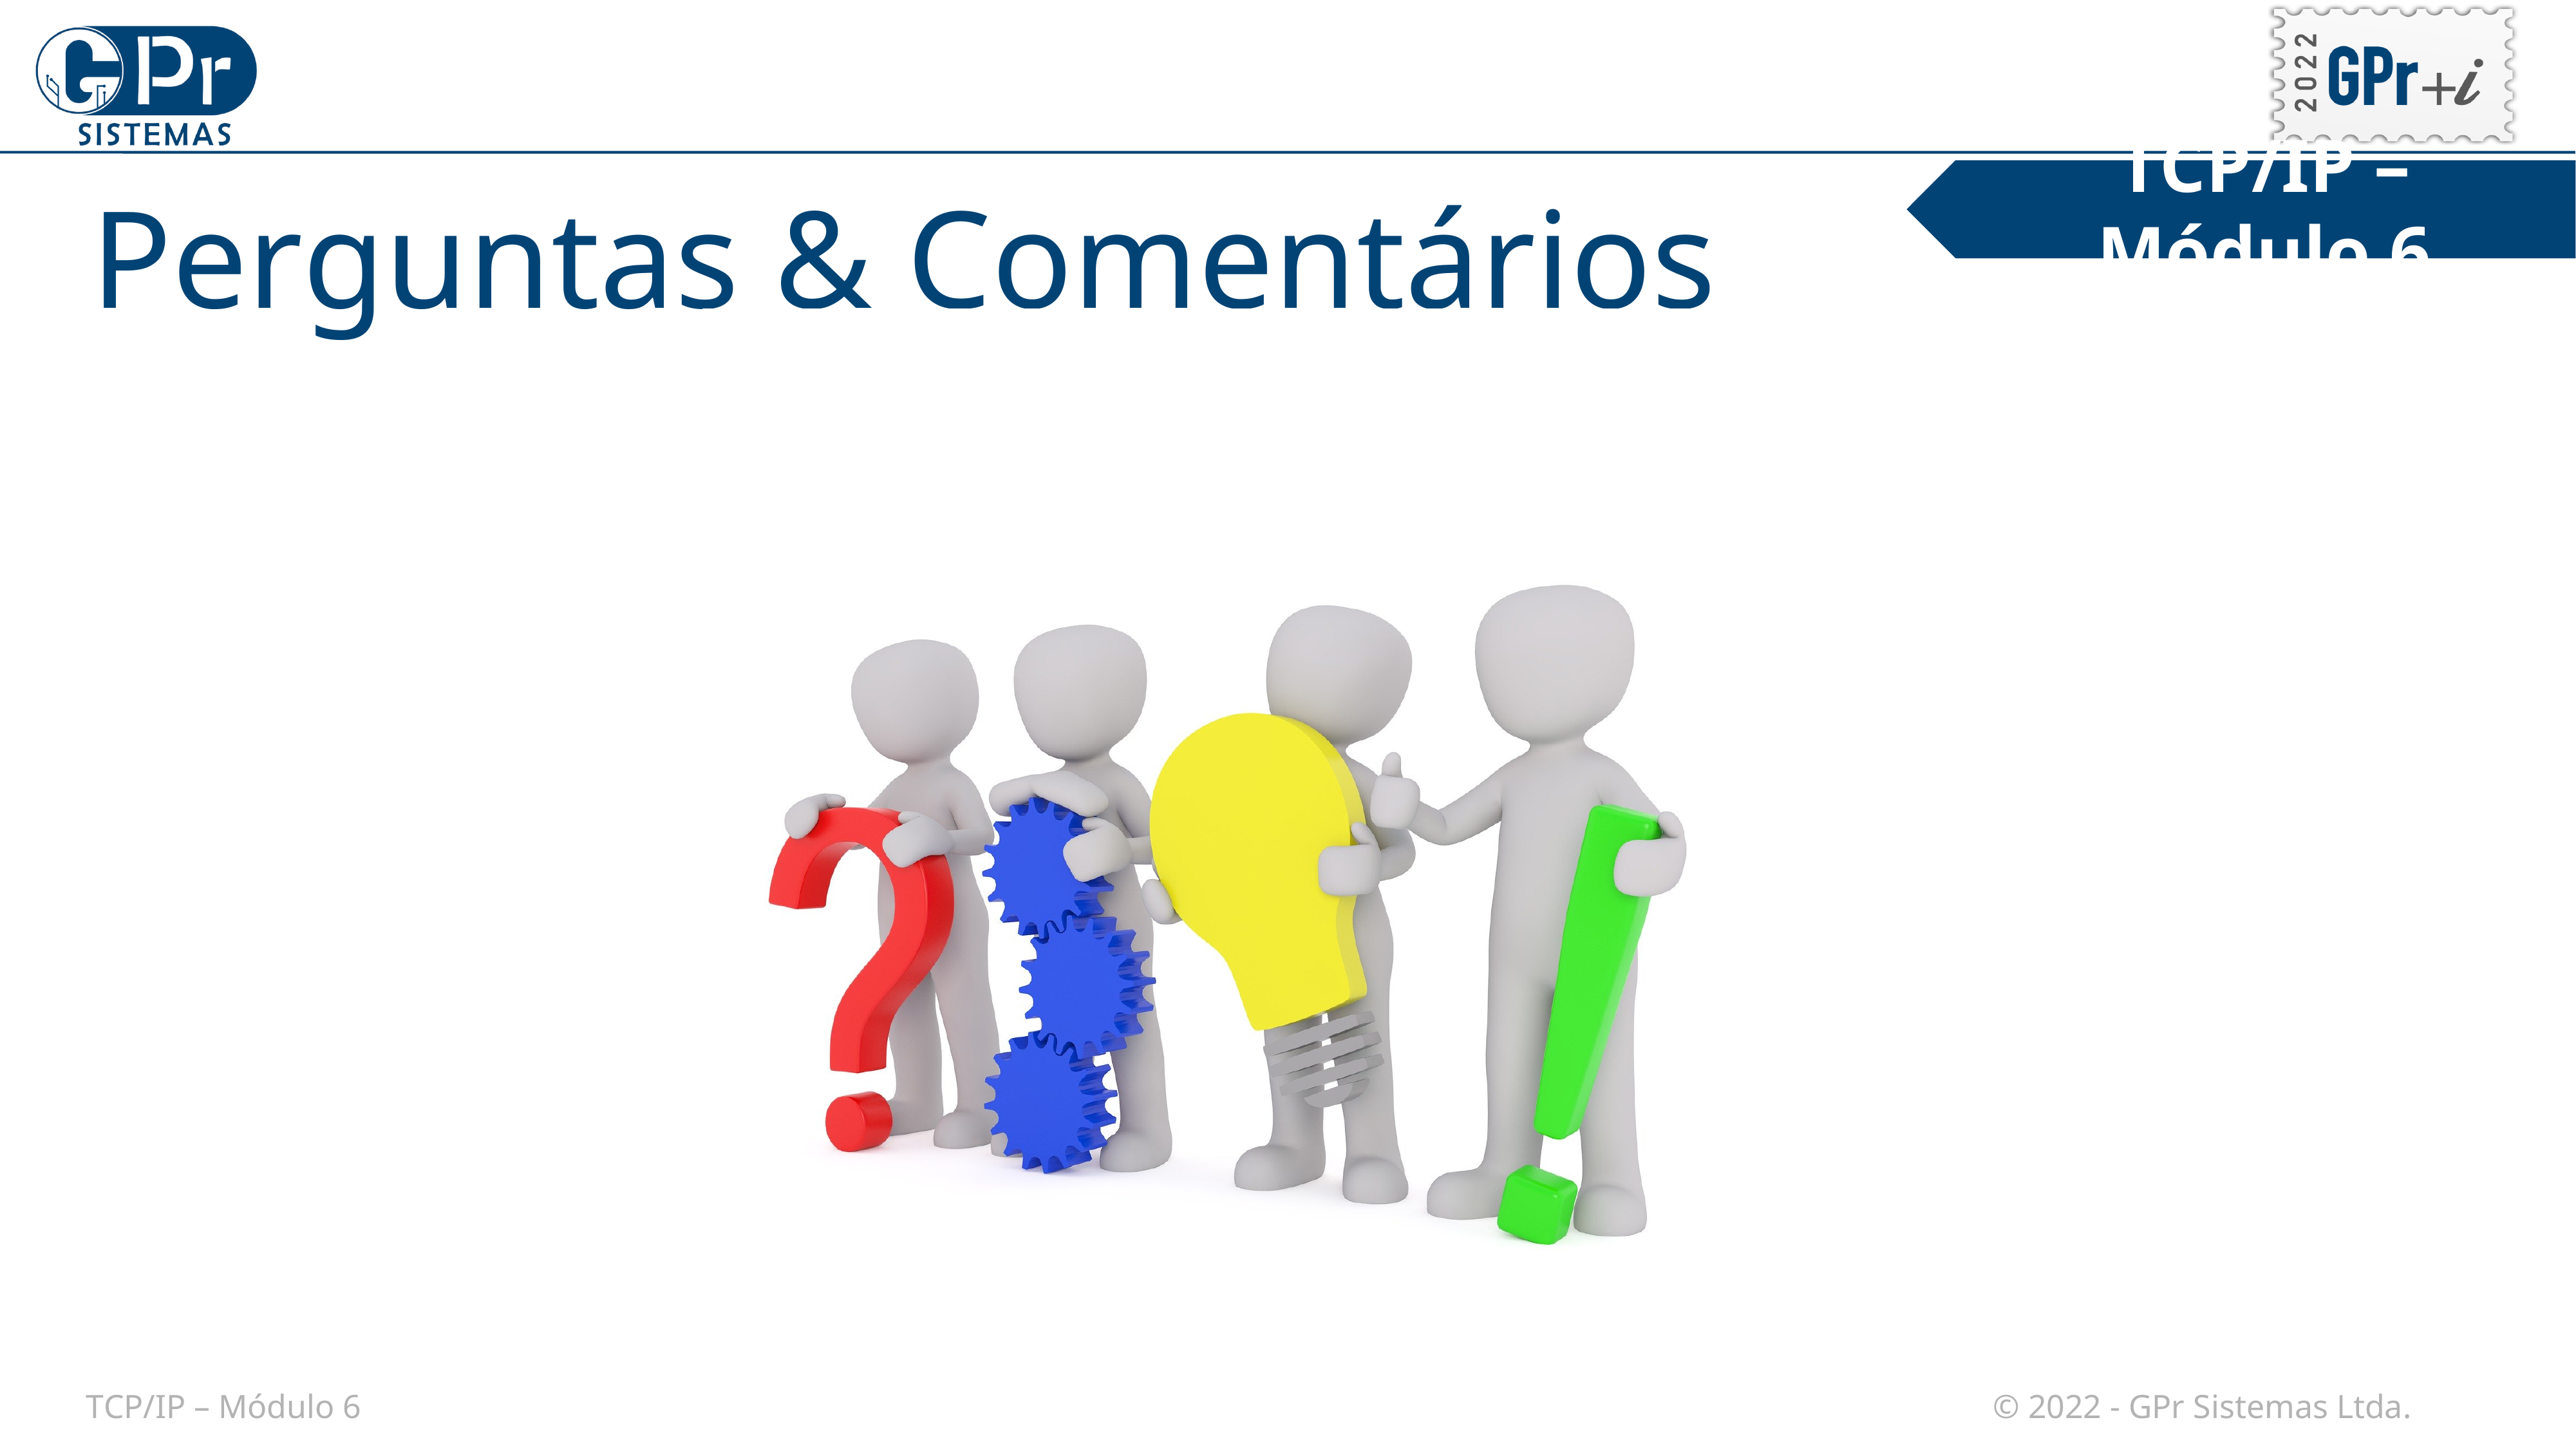

TCP/IP – Módulo 6
# Perguntas & Comentários